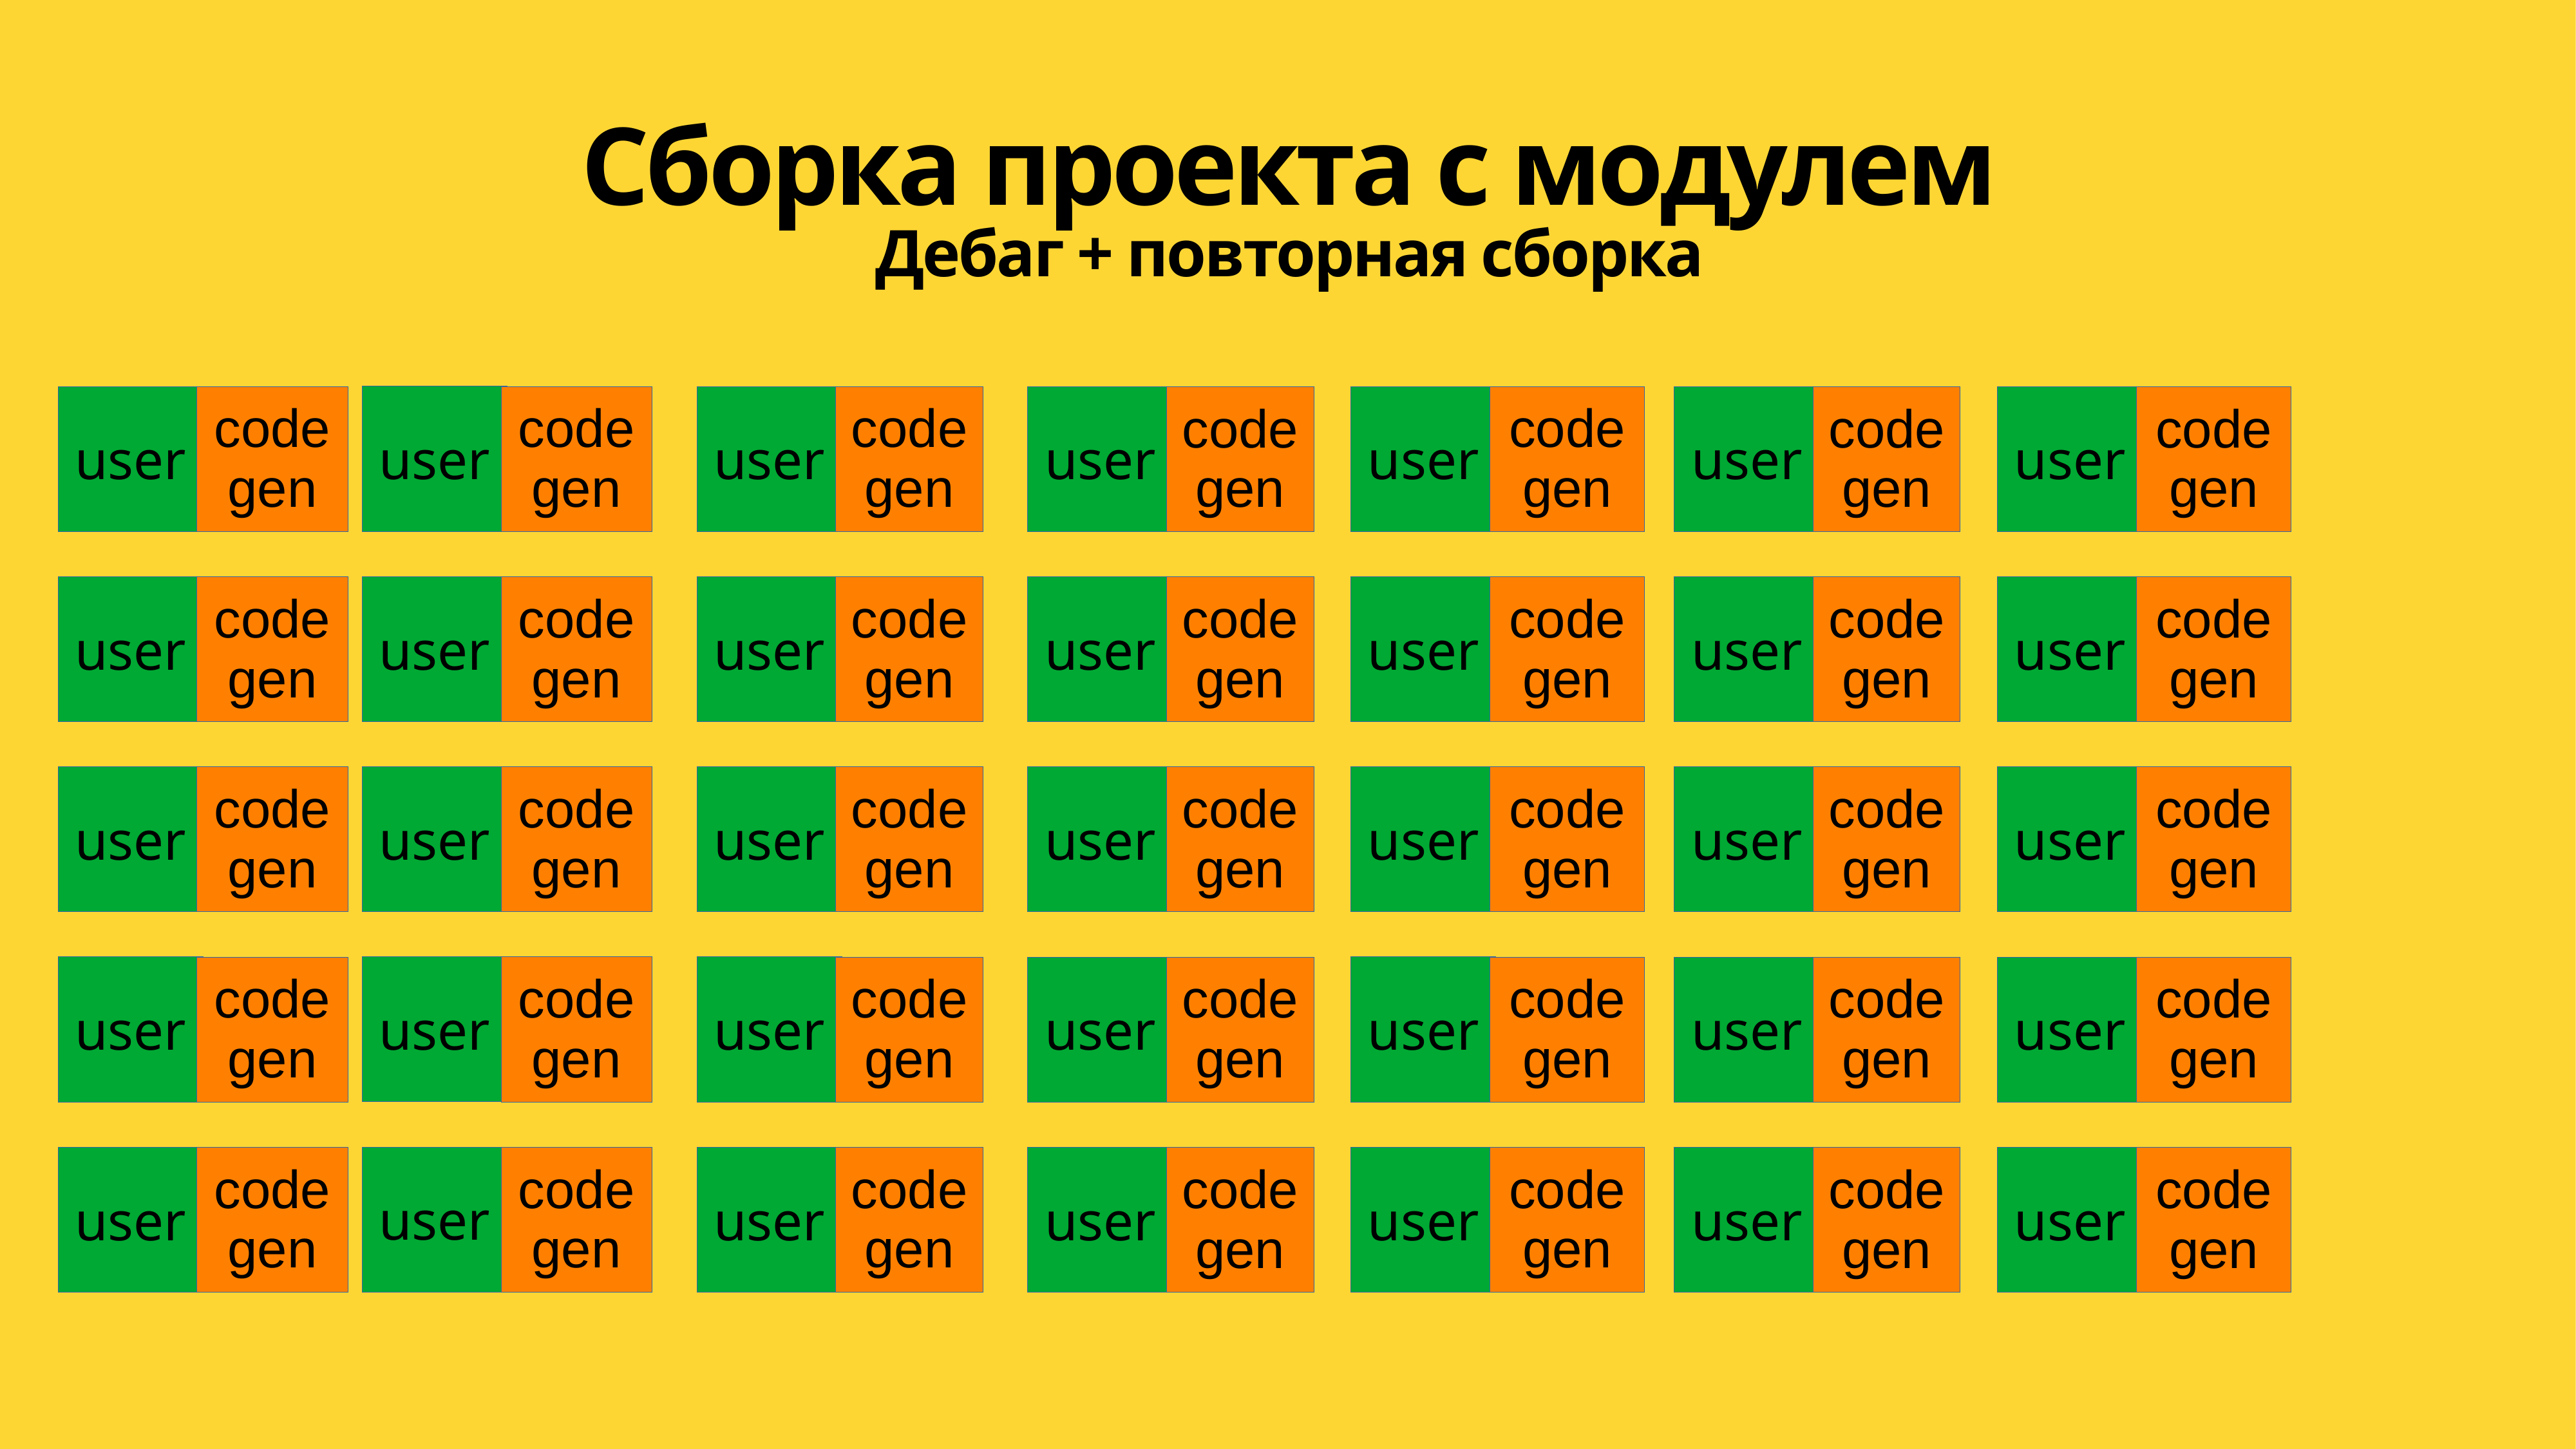

Сборка проекта c модулем
Дебаг + повторная сборка
#
user
user
codegen
user
user
codegen
codegen
user
codegen
user
codegen
user
codegen
codegen
user
user
codegen
user
user
codegen
codegen
user
codegen
user
codegen
user
codegen
codegen
user
user
codegen
user
user
codegen
codegen
user
codegen
user
codegen
user
codegen
codegen
user
user
codegen
user
user
codegen
codegen
user
codegen
user
codegen
user
codegen
codegen
user
user
codegen
user
user
codegen
codegen
user
codegen
user
codegen
user
codegen
codegen